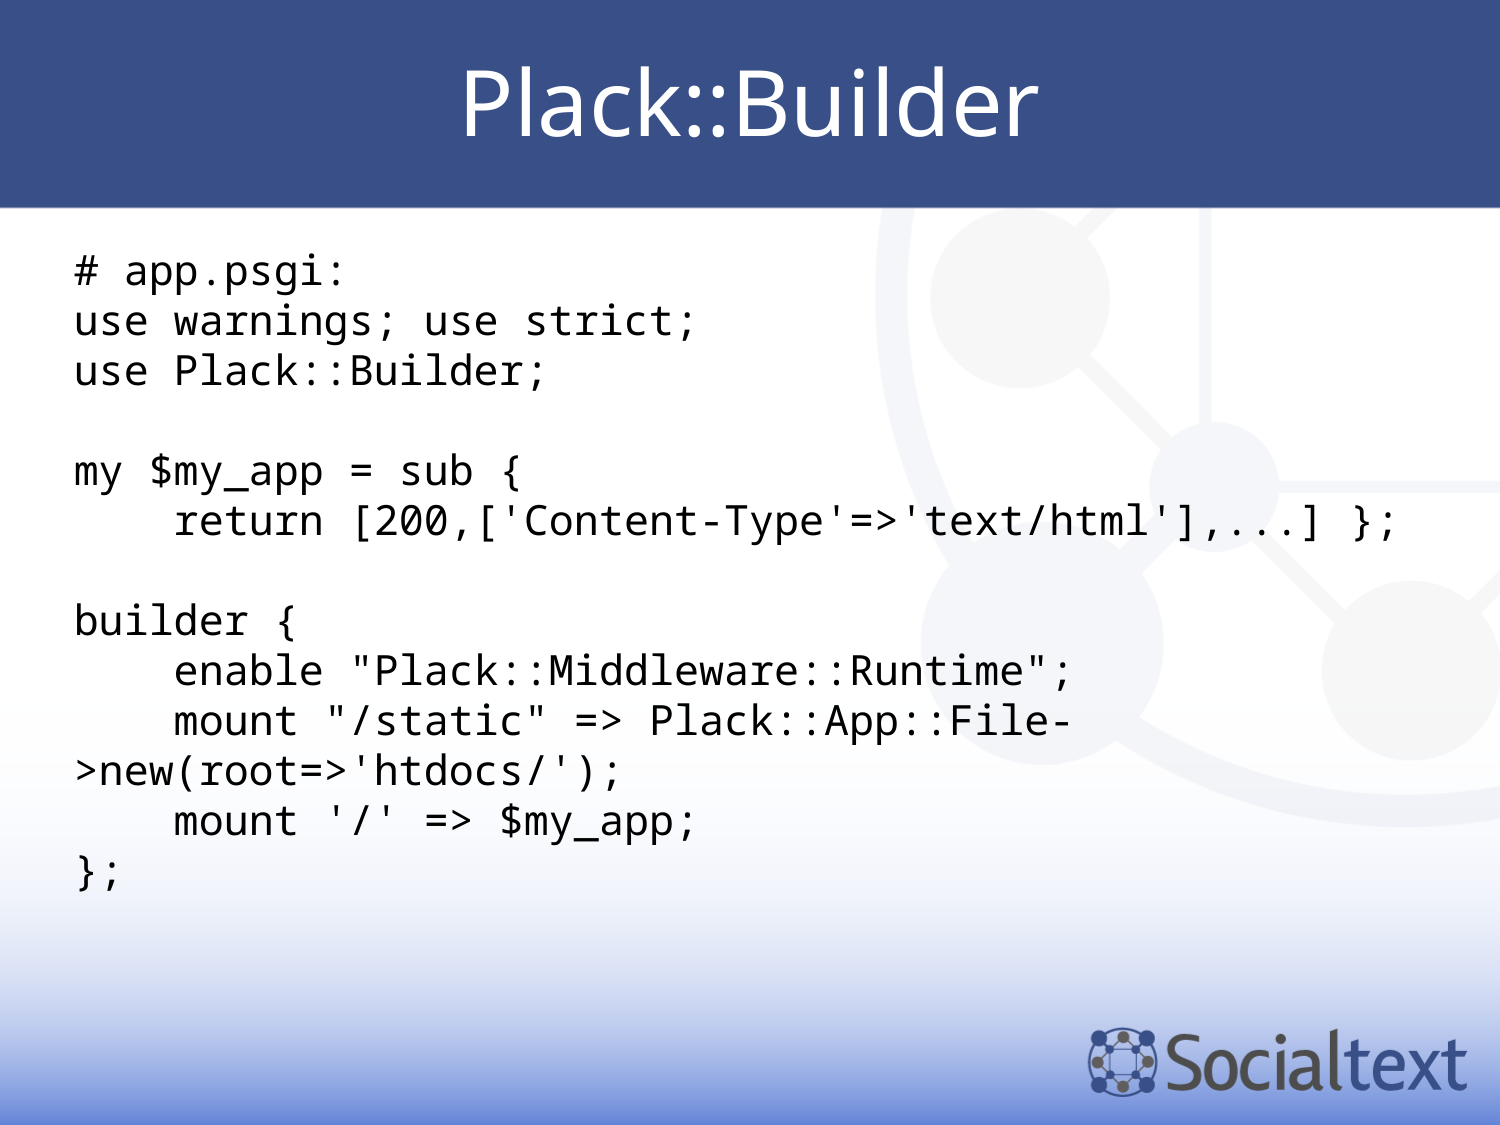

# Plack::Builder
# app.psgi:
use warnings; use strict;
use Plack::Builder;
my $my_app = sub {
 return [200,['Content-Type'=>'text/html'],...] };
builder {
 enable "Plack::Middleware::Runtime";
 mount "/static" => Plack::App::File->new(root=>'htdocs/');
 mount '/' => $my_app;
};